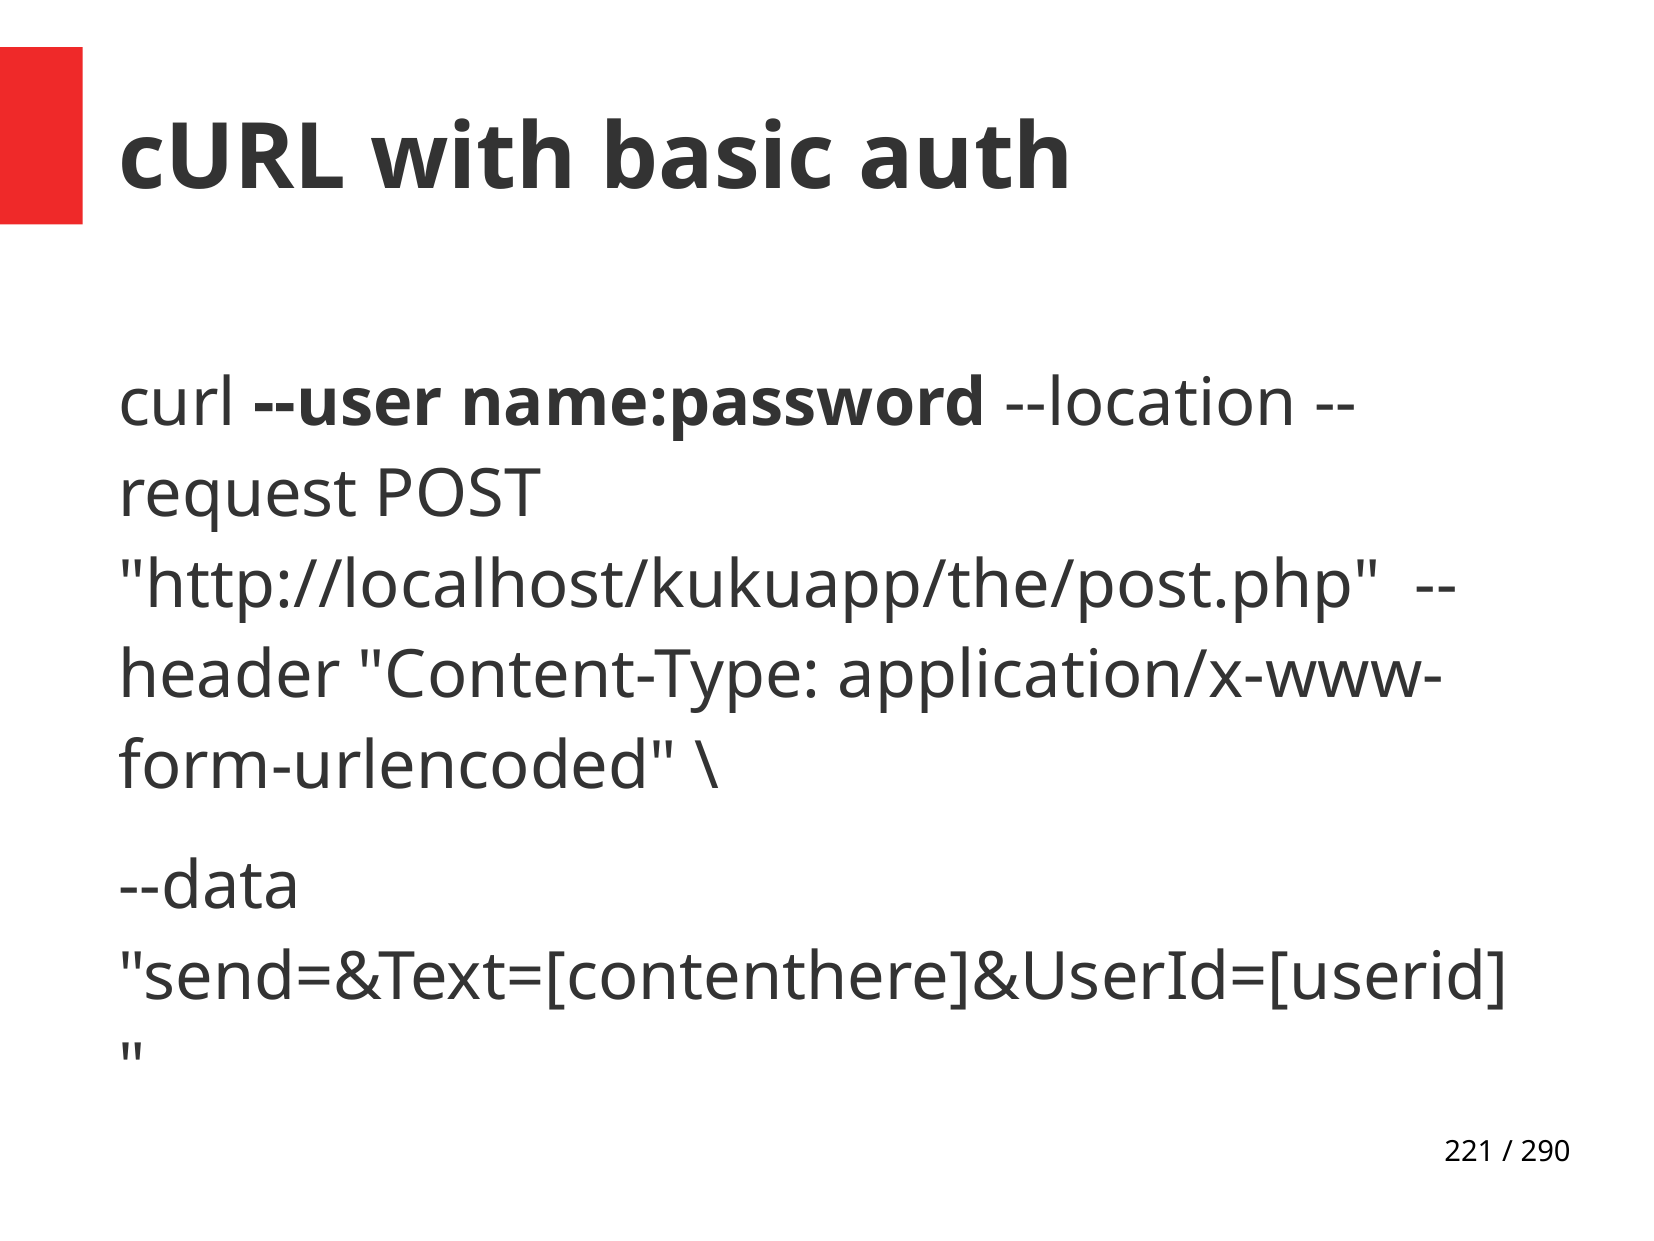

# cURL with basic auth
curl --user name:password --location --request POST "http://localhost/kukuapp/the/post.php" --header "Content-Type: application/x-www-form-urlencoded" \
--data "send=&Text=[contenthere]&UserId=[userid]"
221